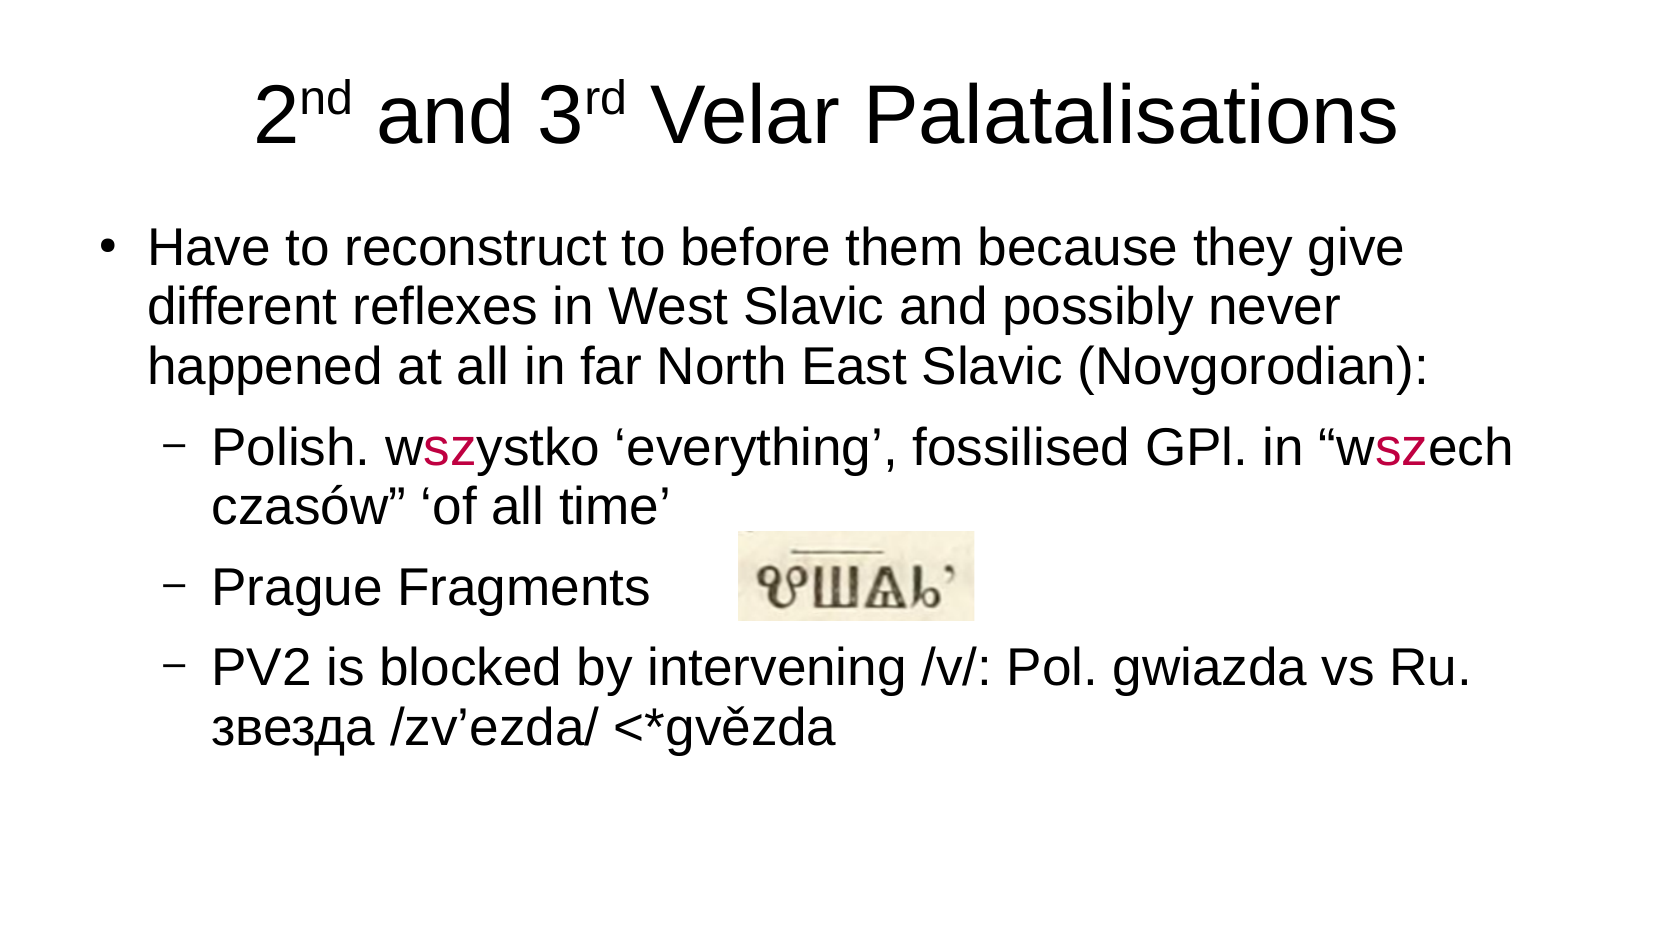

# 2nd and 3rd Velar Palatalisations
Have to reconstruct to before them because they give different reflexes in West Slavic and possibly never happened at all in far North East Slavic (Novgorodian):
Polish. wszystko ‘everything’, fossilised GPl. in “wszech czasów” ‘of all time’
Prague Fragments
PV2 is blocked by intervening /v/: Pol. gwiazda vs Ru. звезда /zv’ezda/ <*gvězda